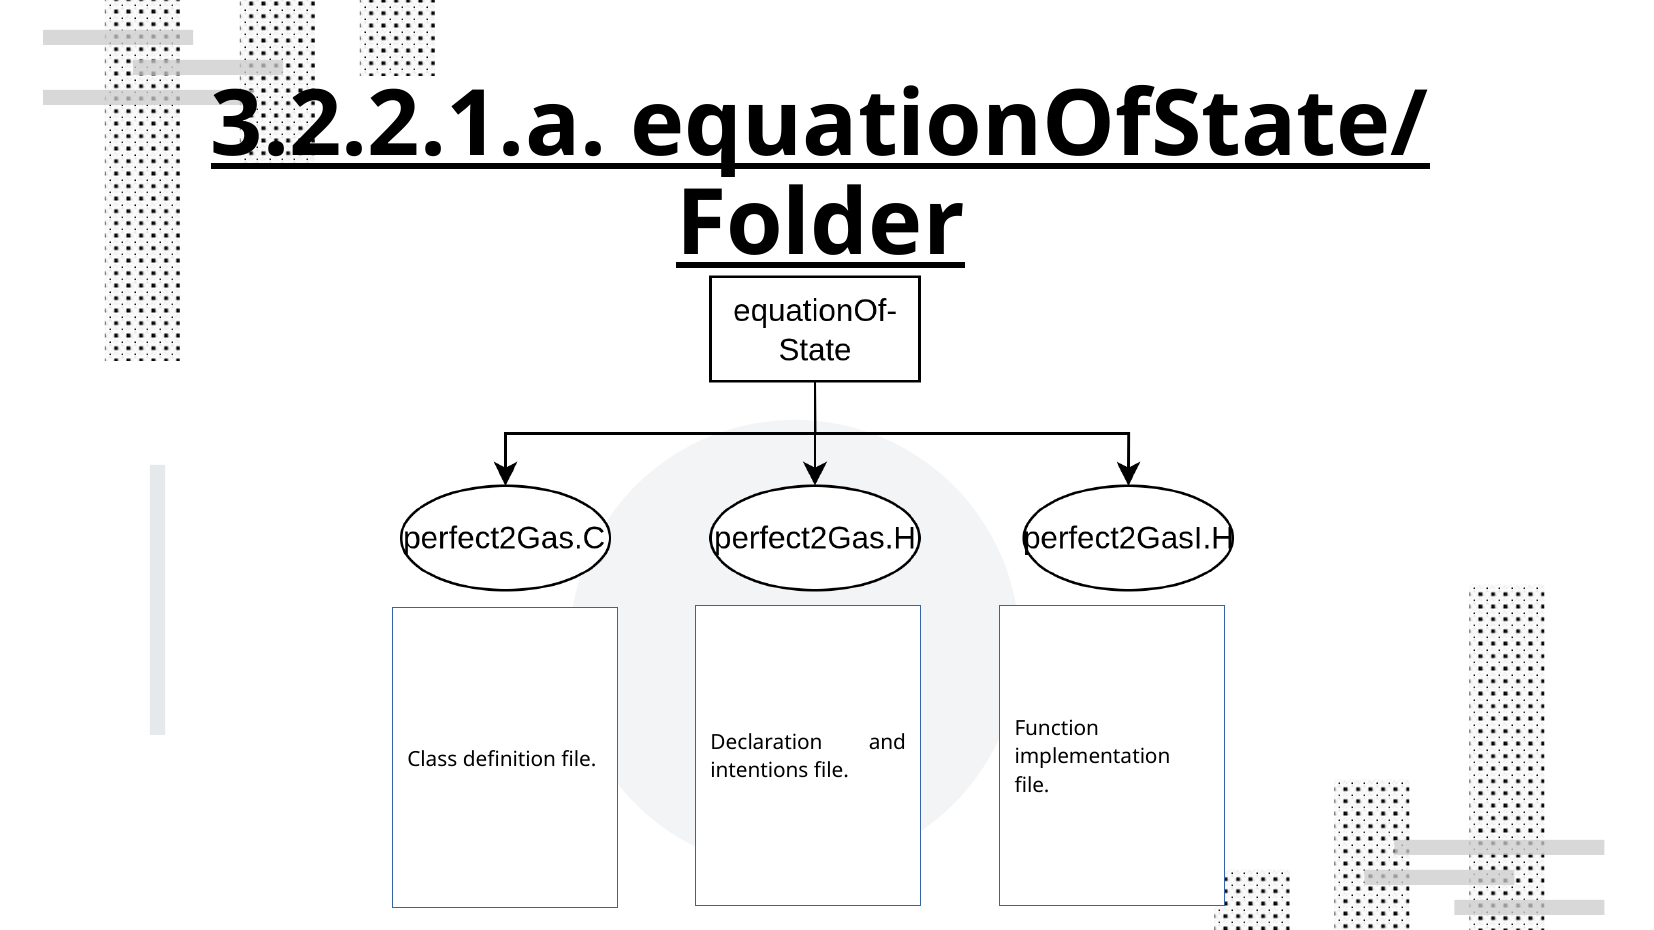

# 3.2.2.1.a. equationOfState/ Folder
Declaration and intentions file.
Function implementation file.
Class definition file.
19